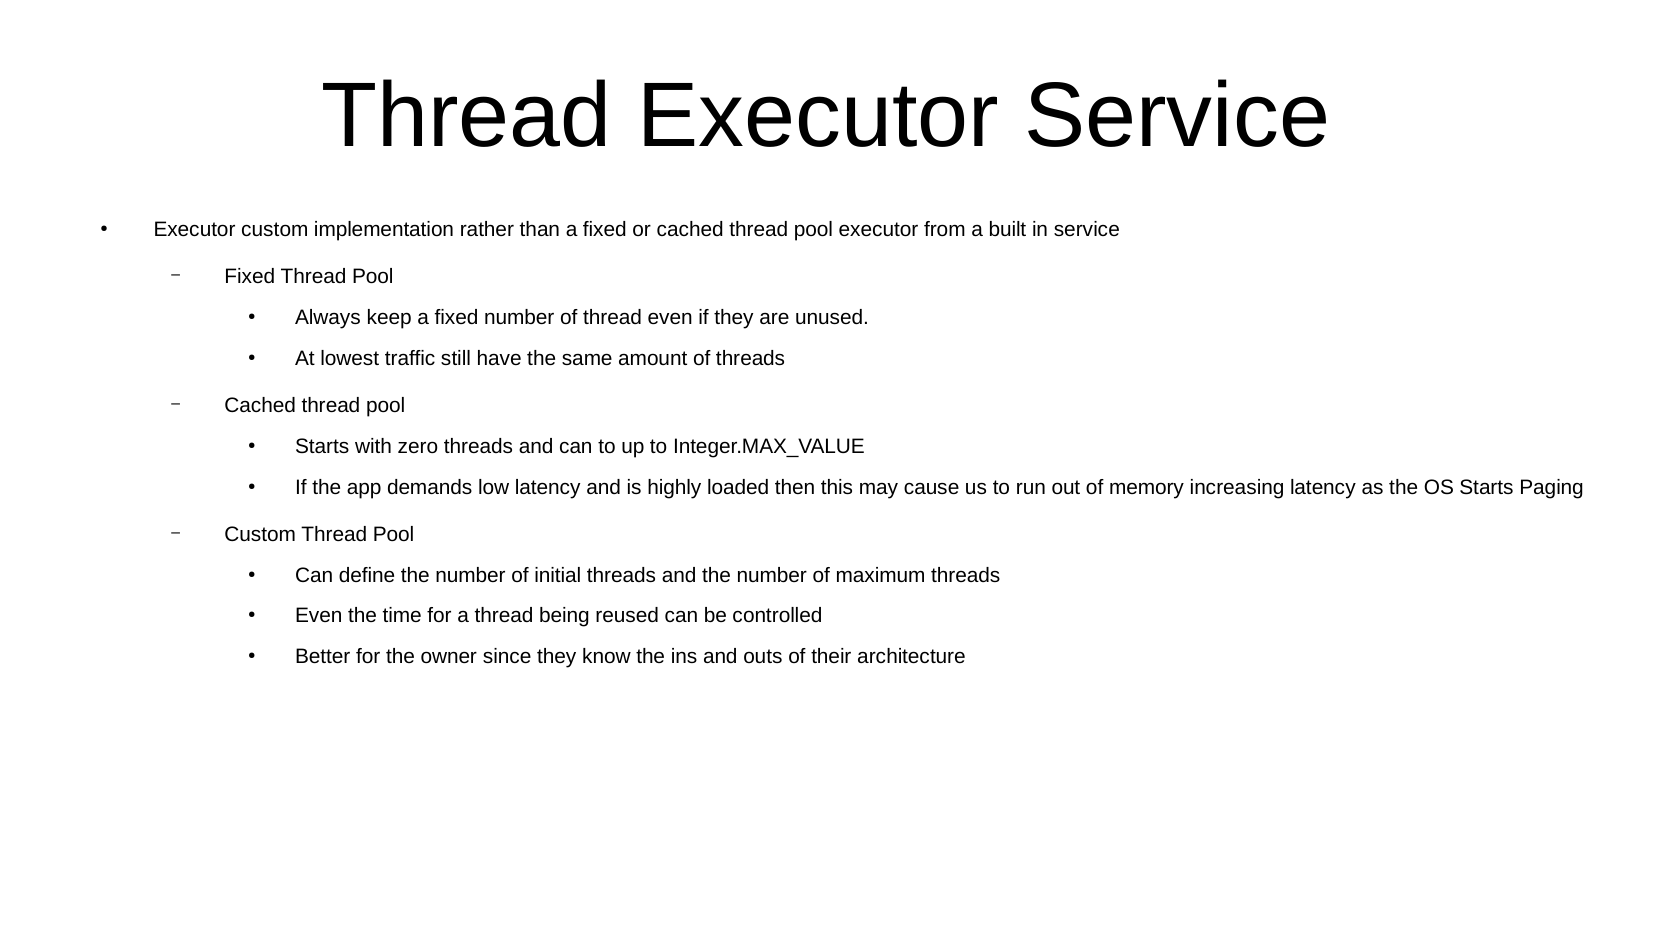

# Thread Executor Service
Executor custom implementation rather than a fixed or cached thread pool executor from a built in service
Fixed Thread Pool
Always keep a fixed number of thread even if they are unused.
At lowest traffic still have the same amount of threads
Cached thread pool
Starts with zero threads and can to up to Integer.MAX_VALUE
If the app demands low latency and is highly loaded then this may cause us to run out of memory increasing latency as the OS Starts Paging
Custom Thread Pool
Can define the number of initial threads and the number of maximum threads
Even the time for a thread being reused can be controlled
Better for the owner since they know the ins and outs of their architecture